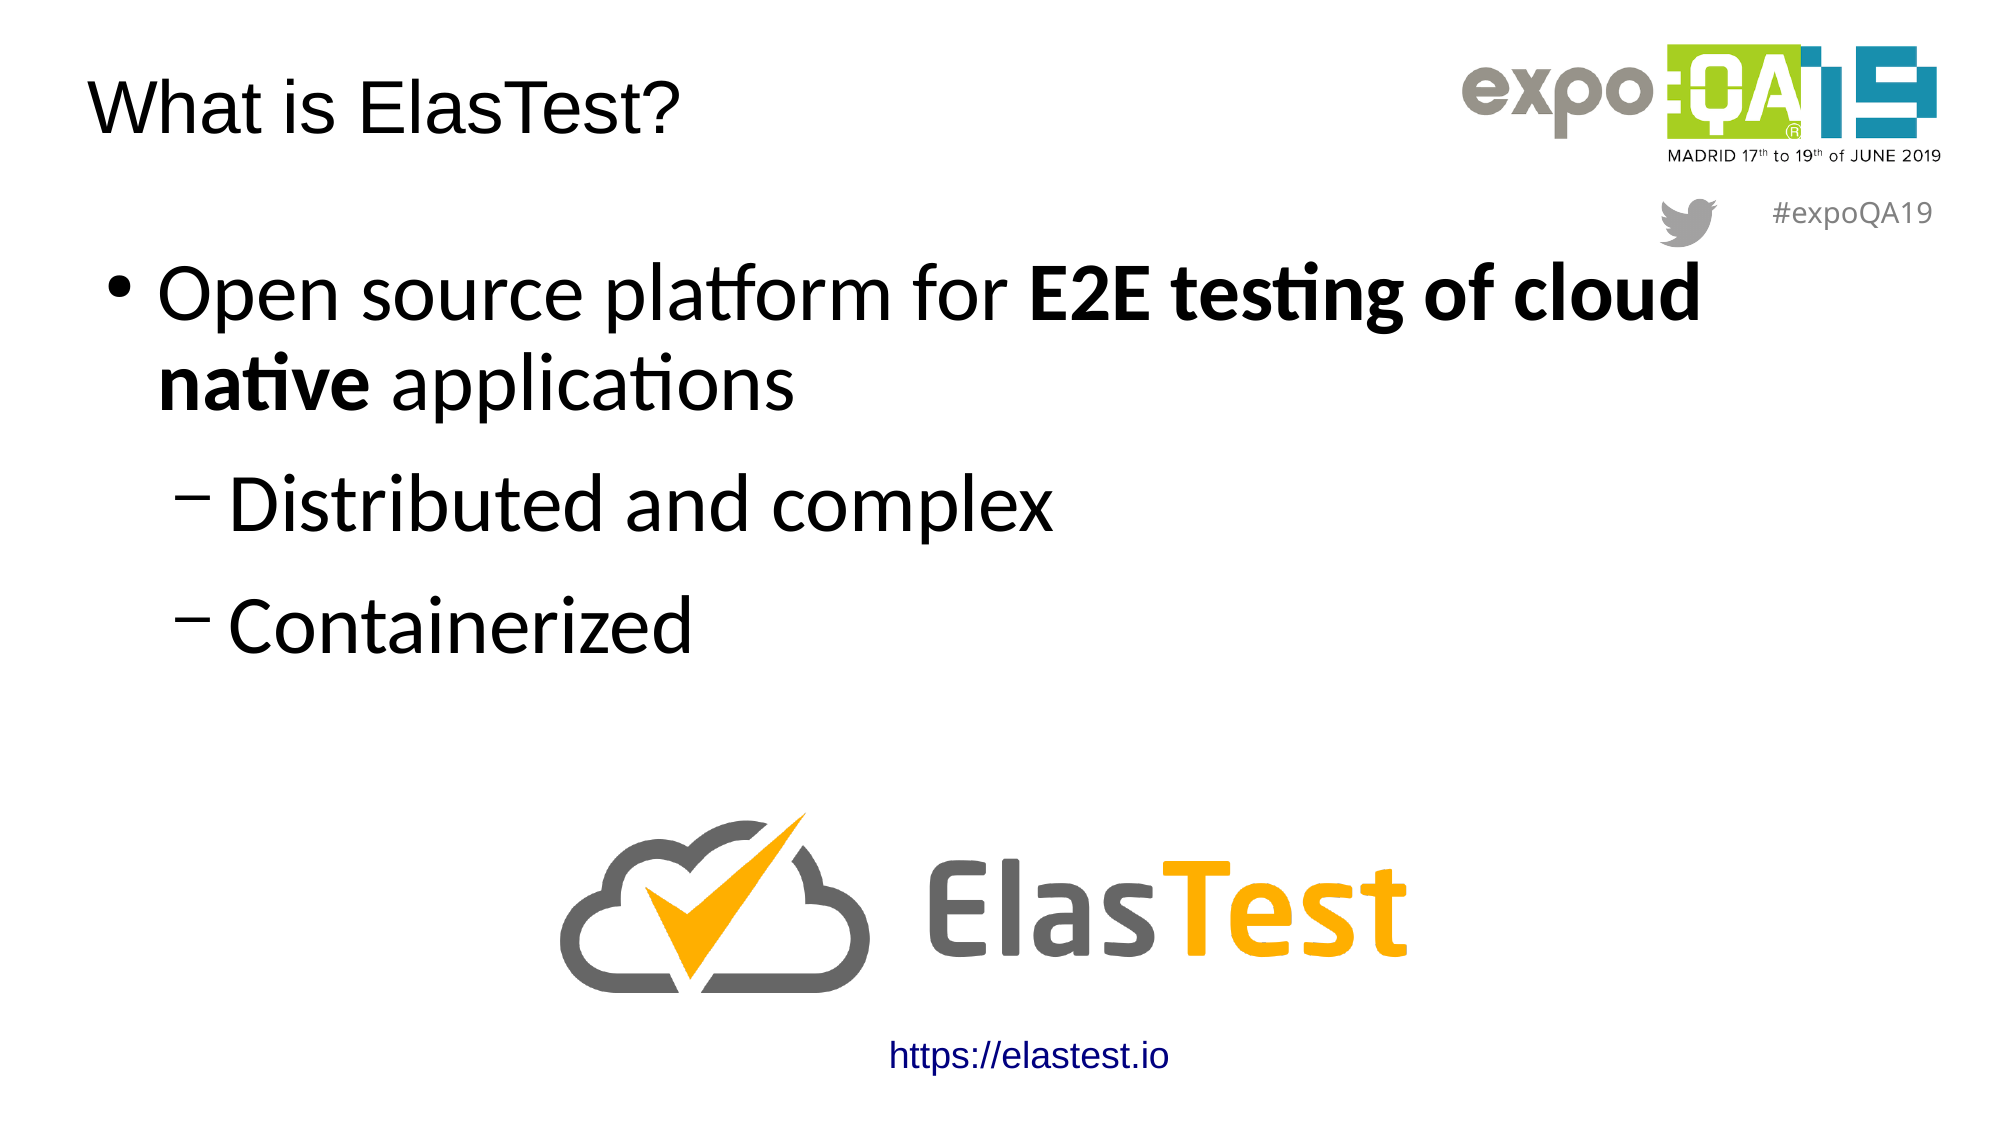

# What is ElasTest?
Open source platform for E2E testing of cloud native applications
Distributed and complex
Containerized
https://elastest.io